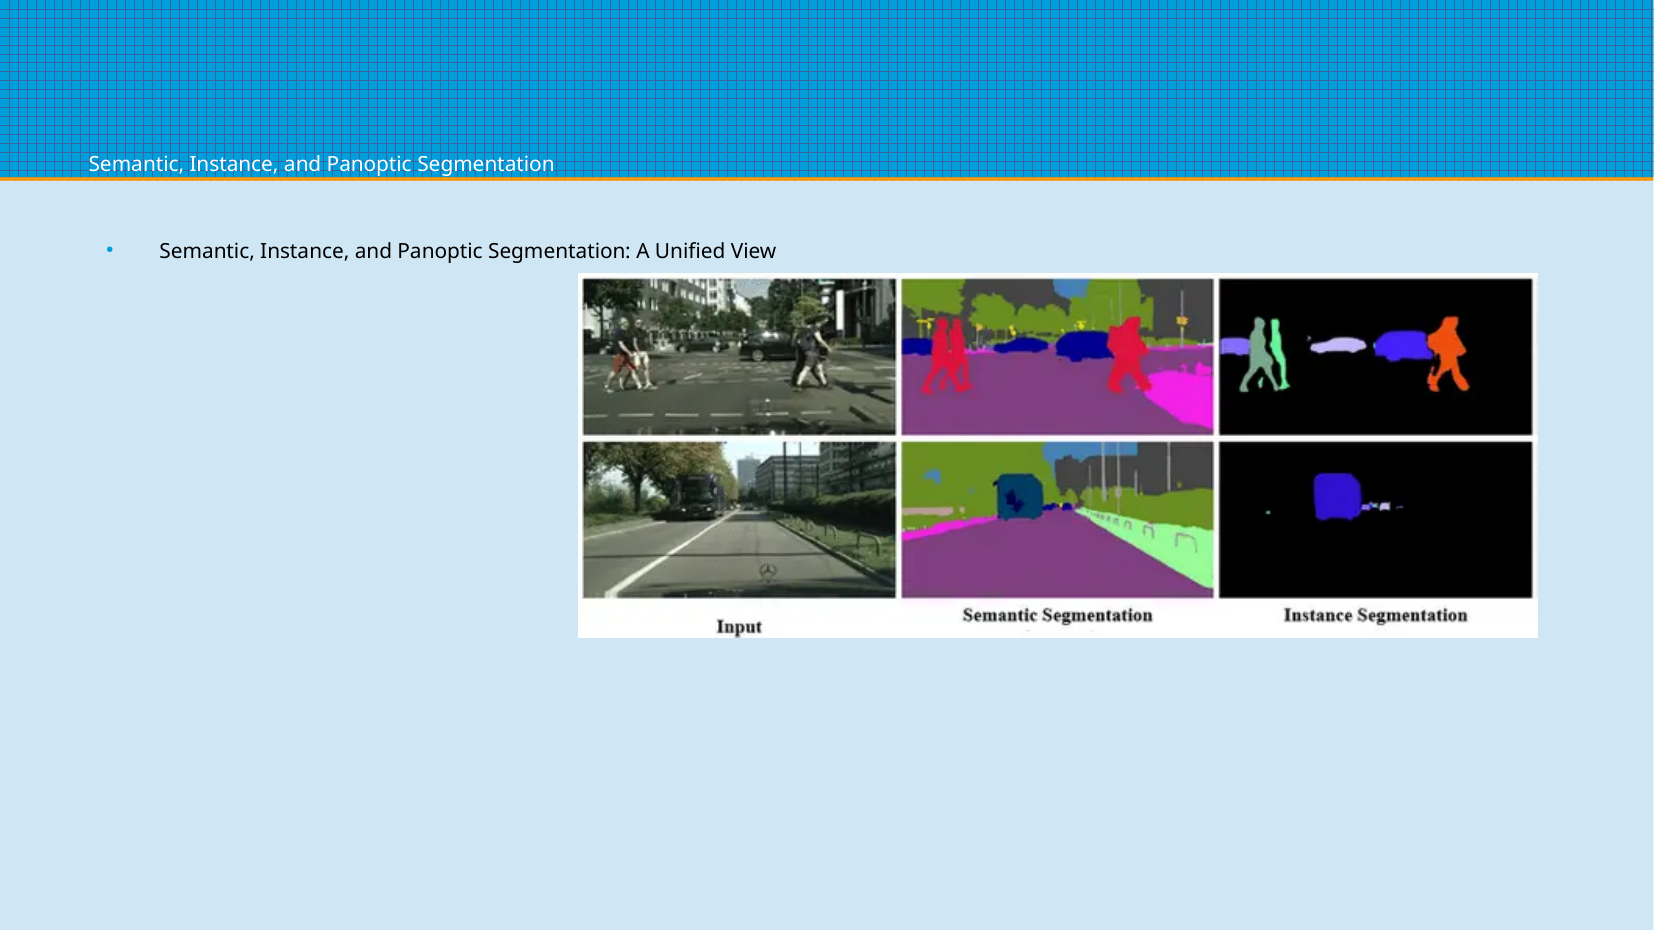

# Semantic, Instance, and Panoptic Segmentation
Semantic, Instance, and Panoptic Segmentation: A Unified View